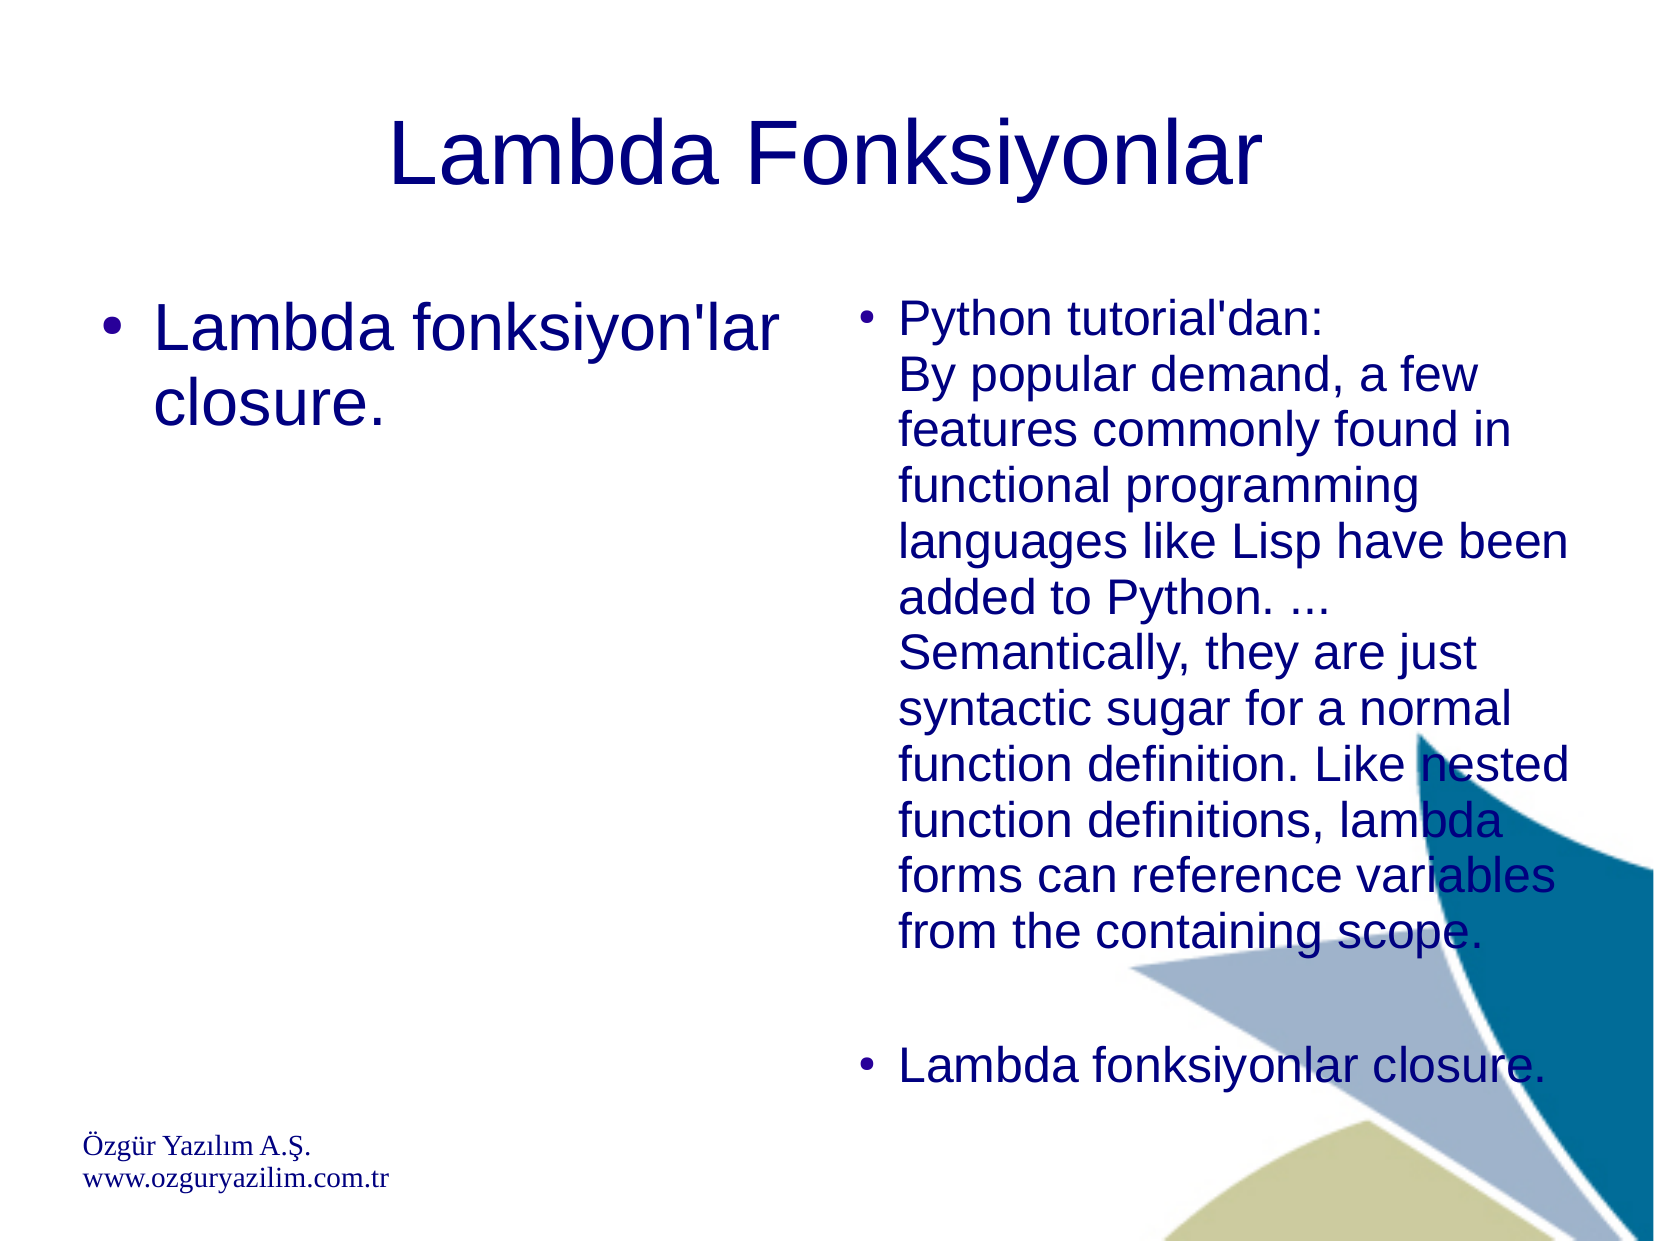

# Lambda Fonksiyonlar
Lambda fonksiyon'lar closure.
Python tutorial'dan:
By popular demand, a few features commonly found in functional programming languages like Lisp have been added to Python. ... Semantically, they are just syntactic sugar for a normal function definition. Like nested function definitions, lambda forms can reference variables from the containing scope.
Lambda fonksiyonlar closure.